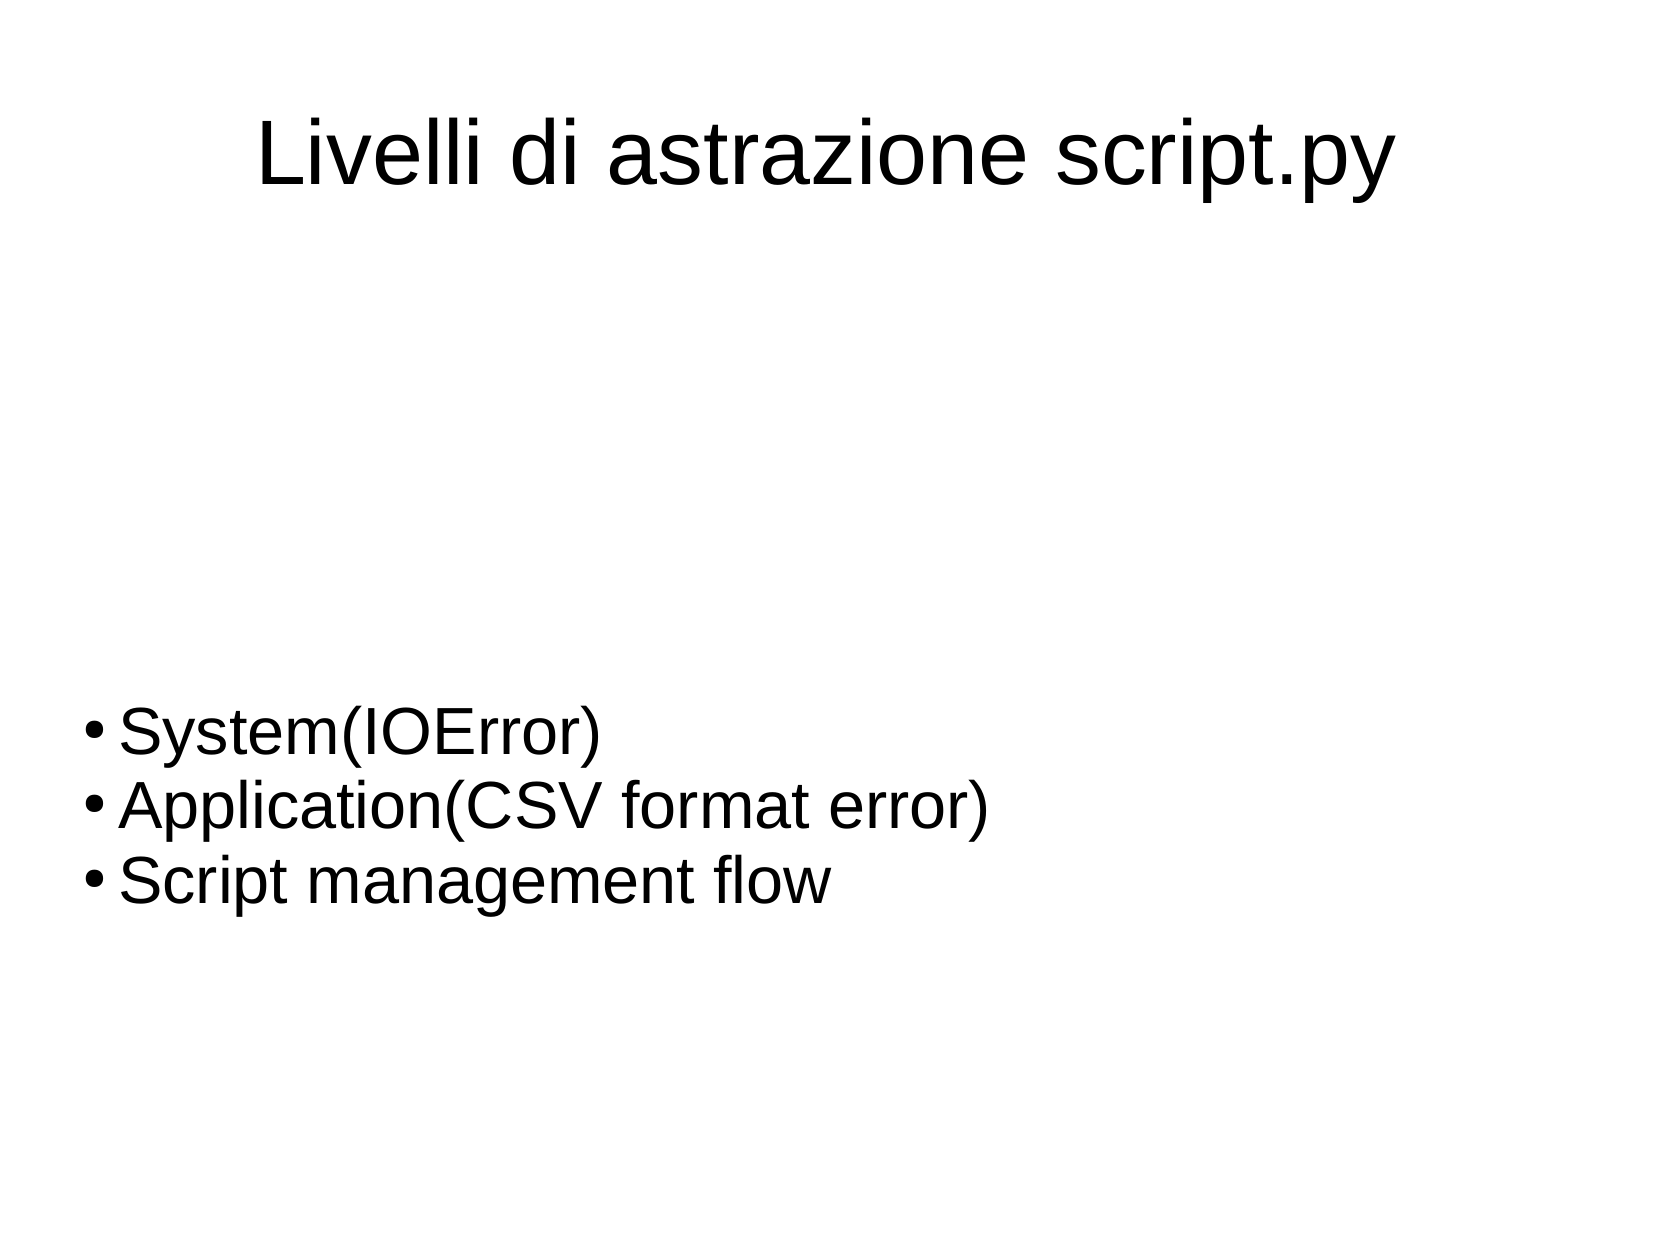

# Livelli di astrazione script.py
System(IOError)
Application(CSV format error)
Script management flow